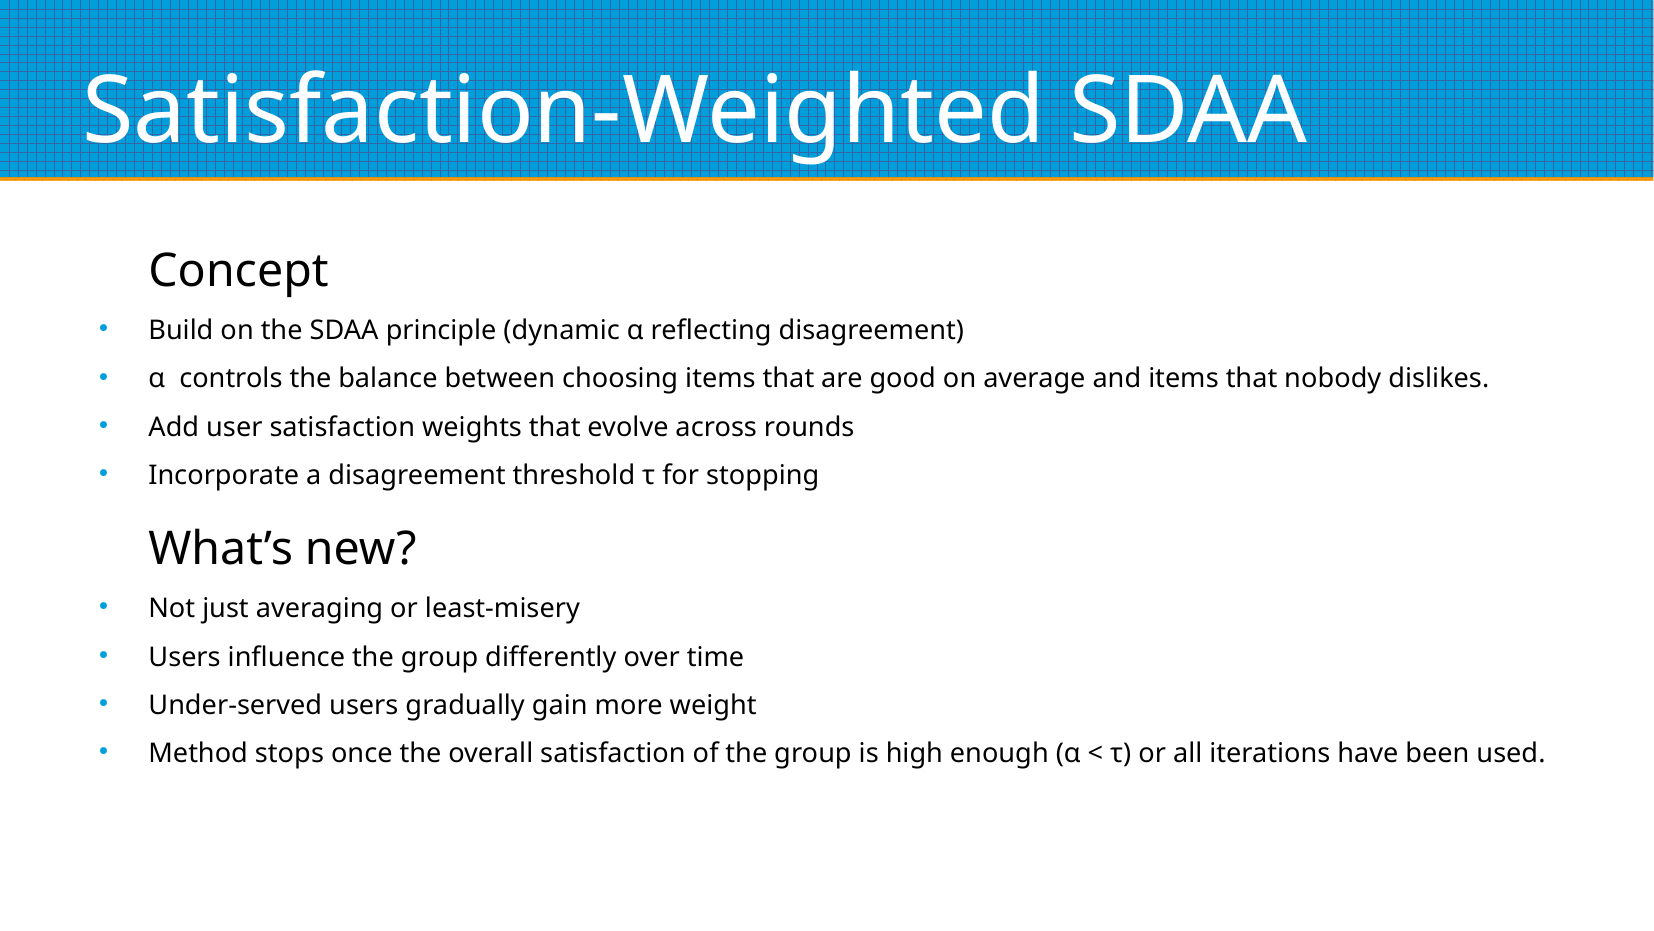

# Satisfaction-Weighted SDAA
Concept
Build on the SDAA principle (dynamic α reflecting disagreement)
α controls the balance between choosing items that are good on average and items that nobody dislikes.
Add user satisfaction weights that evolve across rounds
Incorporate a disagreement threshold τ for stopping
What’s new?
Not just averaging or least-misery
Users influence the group differently over time
Under-served users gradually gain more weight
Method stops once the overall satisfaction of the group is high enough (α < τ) or all iterations have been used.